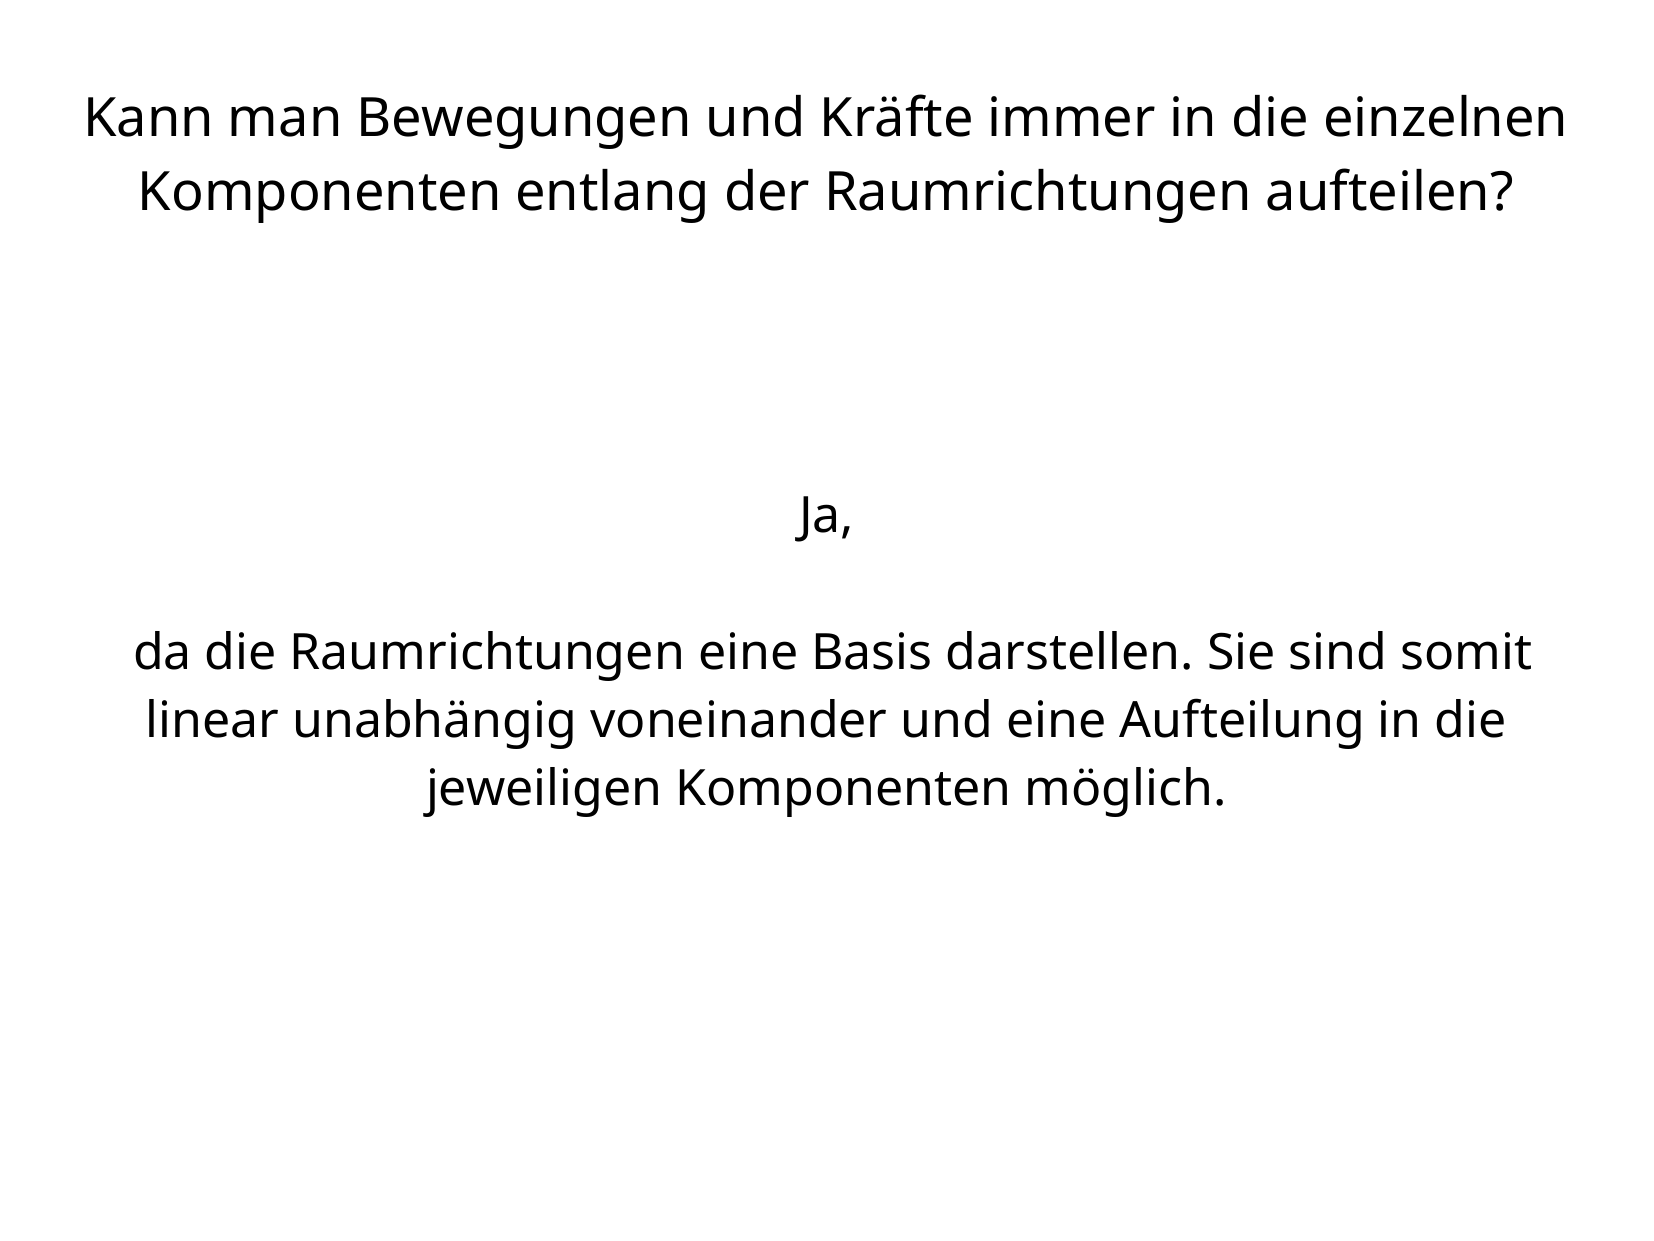

# Kann man Bewegungen und Kräfte immer in die einzelnen Komponenten entlang der Raumrichtungen aufteilen?
Ja,
 da die Raumrichtungen eine Basis darstellen. Sie sind somit linear unabhängig voneinander und eine Aufteilung in die jeweiligen Komponenten möglich.